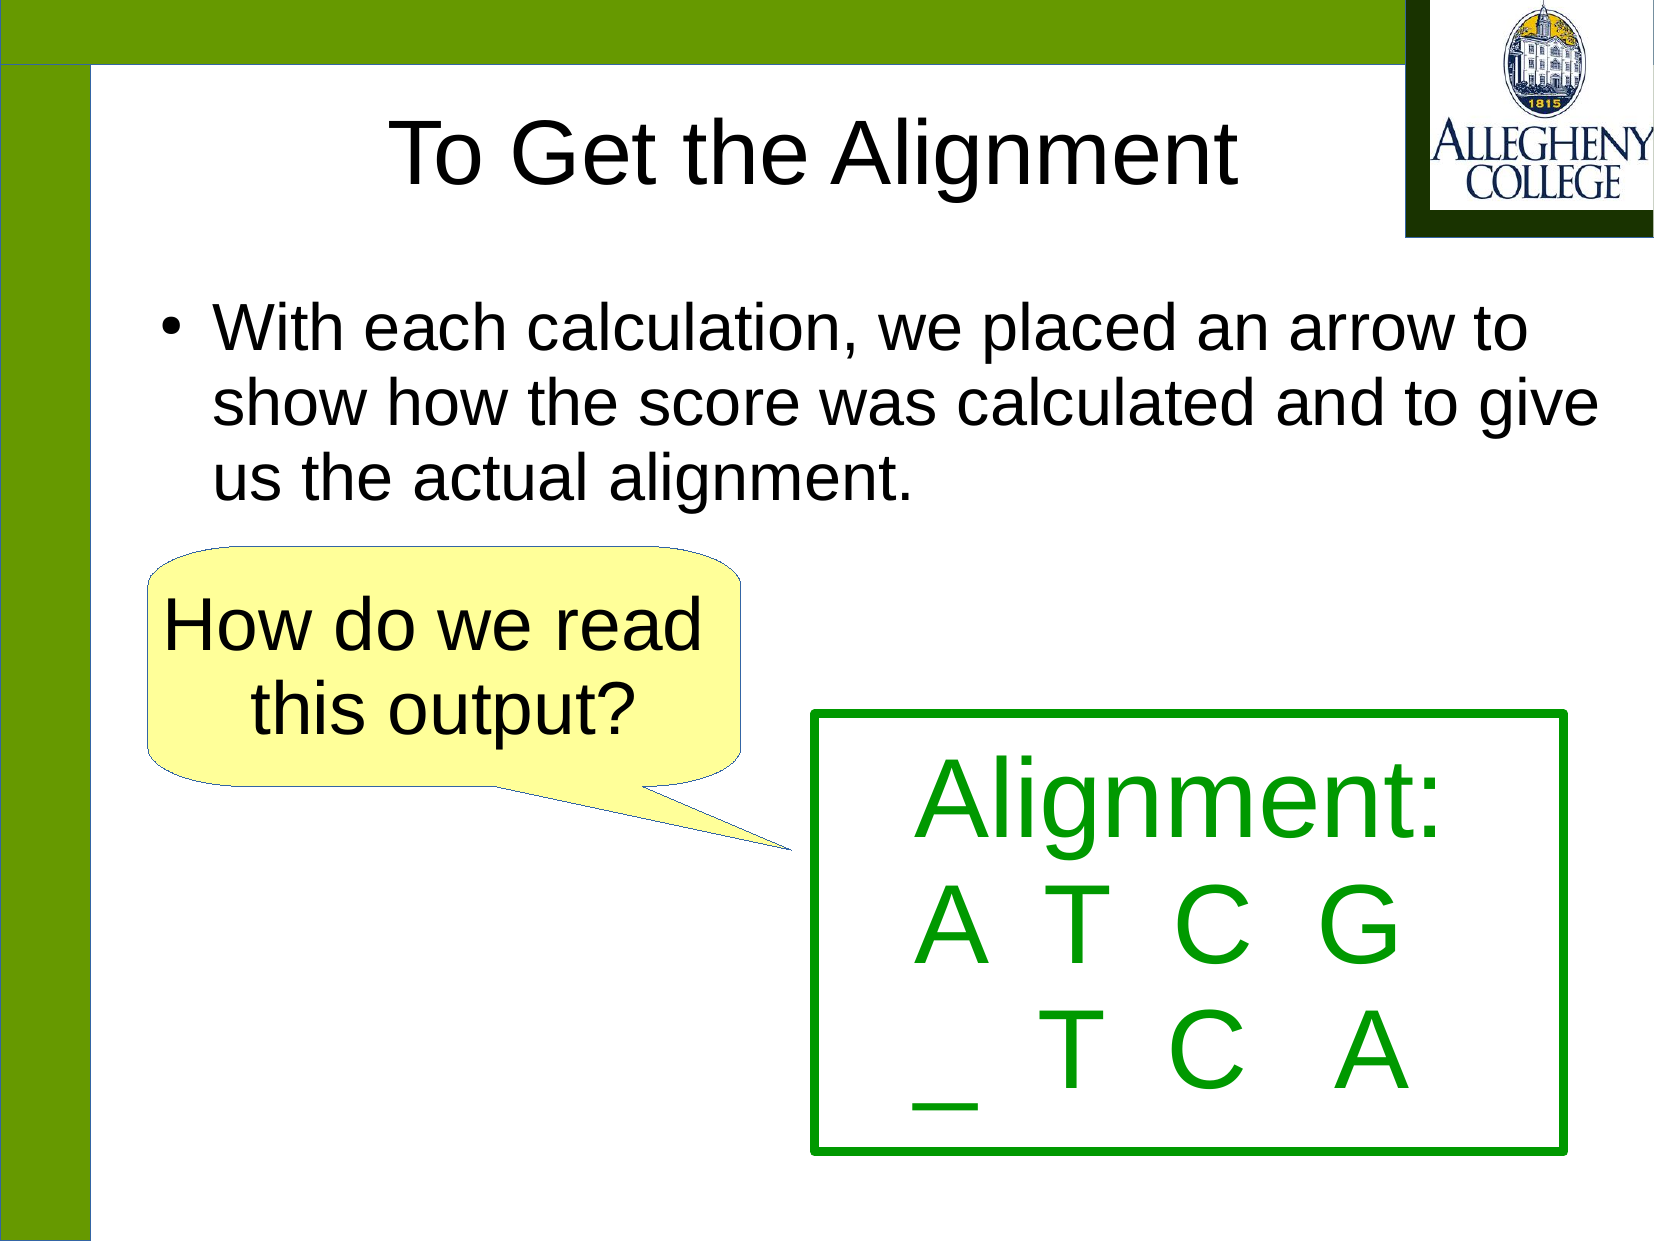

# To Get the Alignment
With each calculation, we placed an arrow to show how the score was calculated and to give us the actual alignment.
How do we read
this output?
Alignment:
A T C G
_ T C A